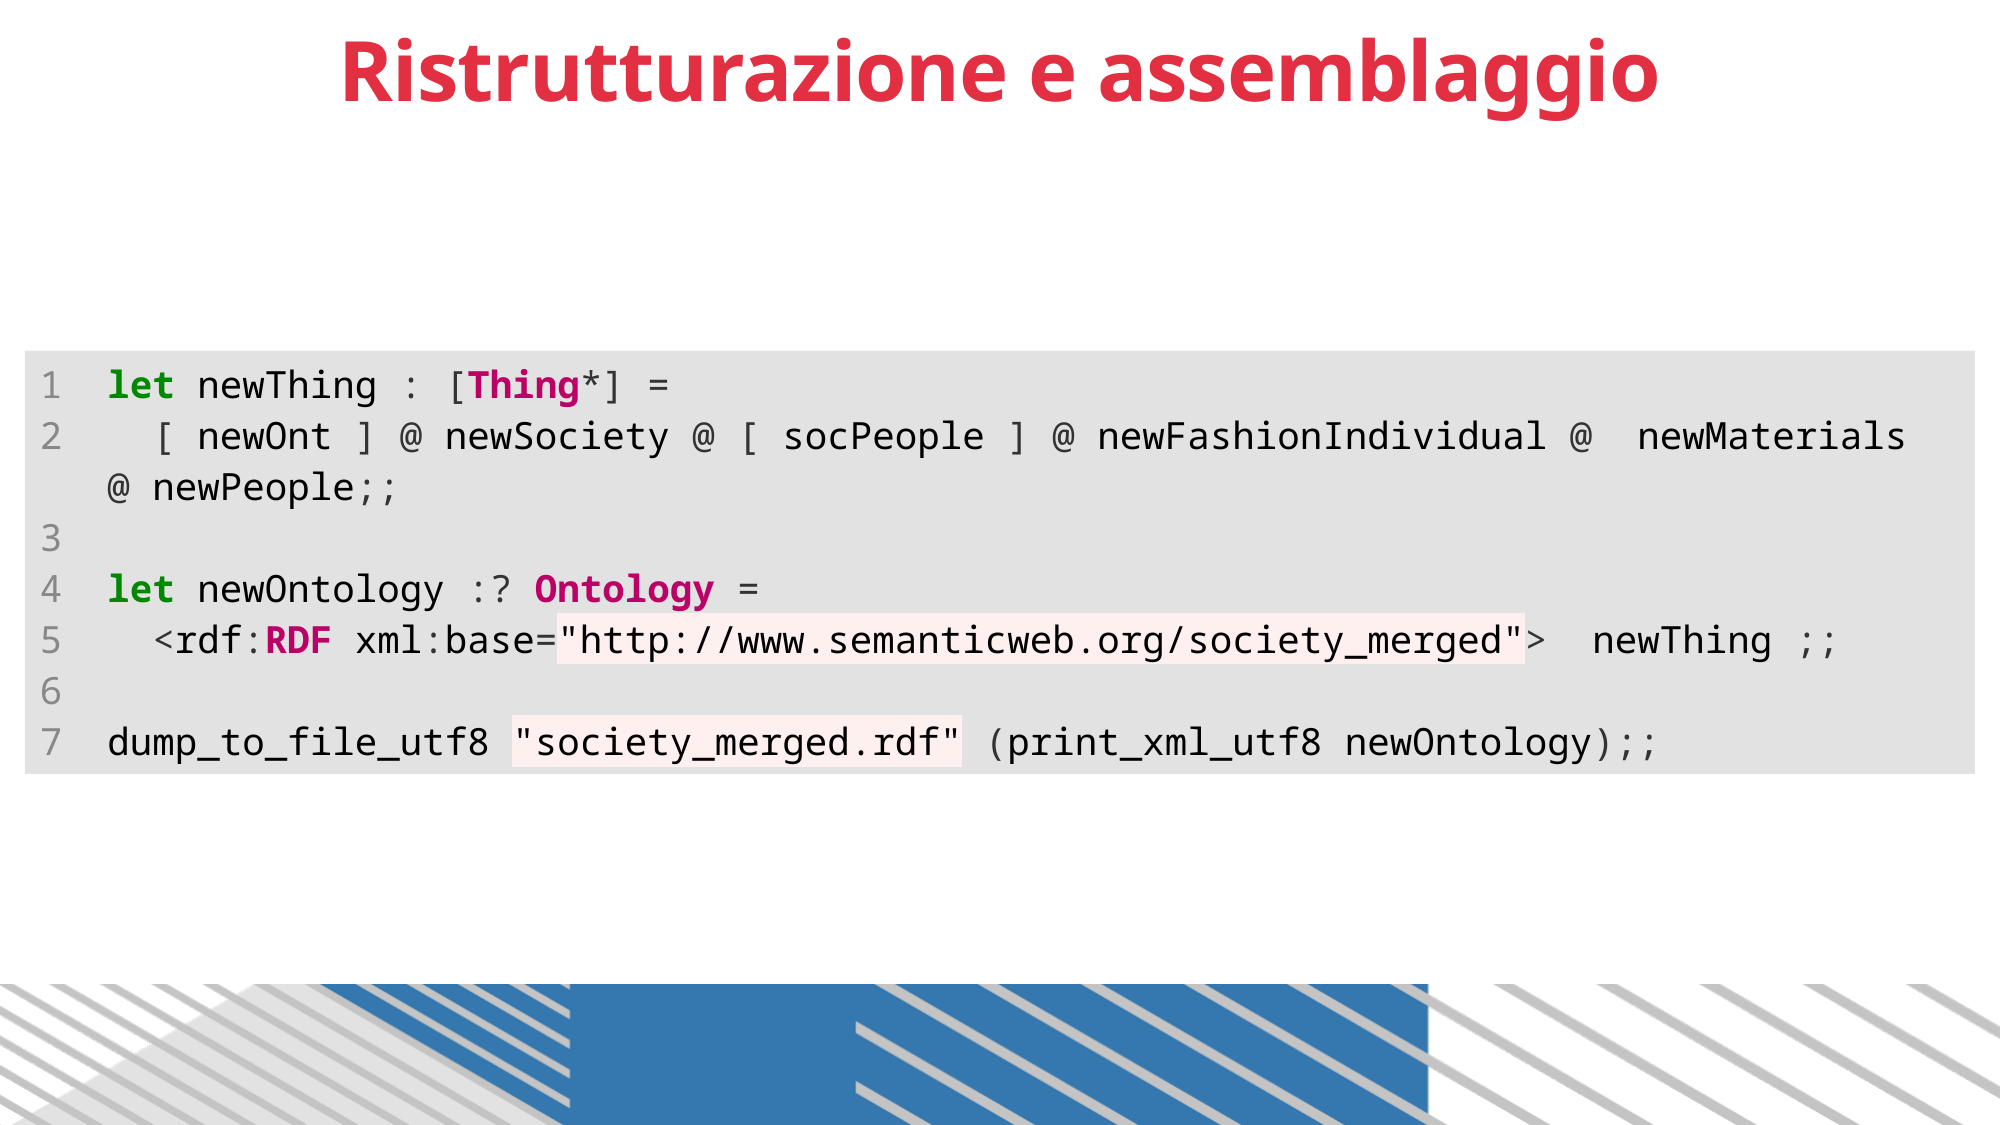

# Ristrutturazione e assemblaggio
1 let newThing : [Thing*] =
2 [ newOnt ] @ newSociety @ [ socPeople ] @ newFashionIndividual @ newMaterials @ newPeople;;
3
4 let newOntology :? Ontology =
5 <rdf:RDF xml:base="http://www.semanticweb.org/society_merged"> newThing ;;
6
7 dump_to_file_utf8 "society_merged.rdf" (print_xml_utf8 newOntology);;